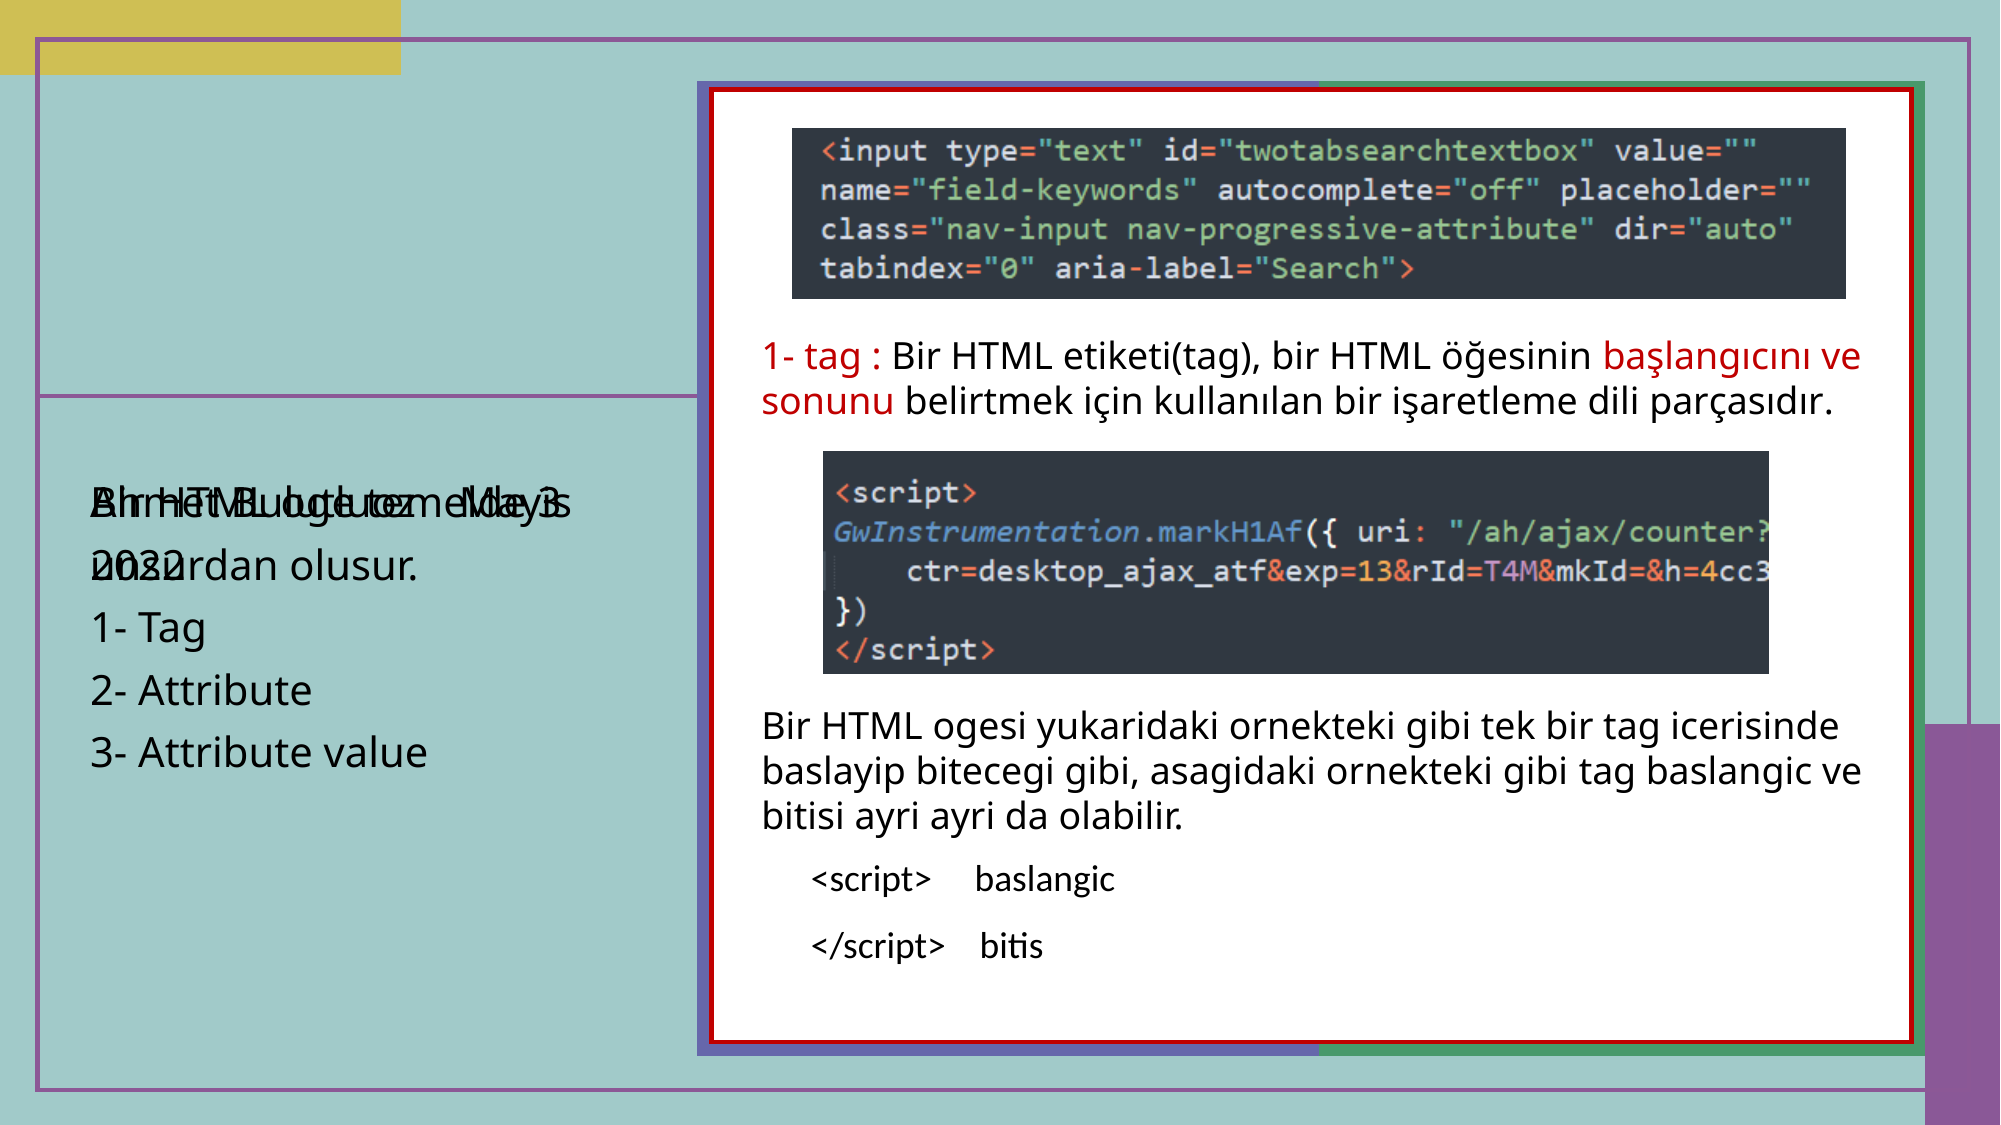

# HTML unsurlari nelerdir ?
1- tag : Bir HTML etiketi(tag), bir HTML öğesinin başlangıcını ve sonunu belirtmek için kullanılan bir işaretleme dili parçasıdır.
Bir HTML oge temelde 3 unsurdan olusur.
1- Tag
2- Attribute
3- Attribute value
Ahmet Bulutluoz Mayis 2022
Bir HTML ogesi yukaridaki ornekteki gibi tek bir tag icerisinde baslayip bitecegi gibi, asagidaki ornekteki gibi tag baslangic ve bitisi ayri ayri da olabilir.
<script> baslangic
</script> bitis